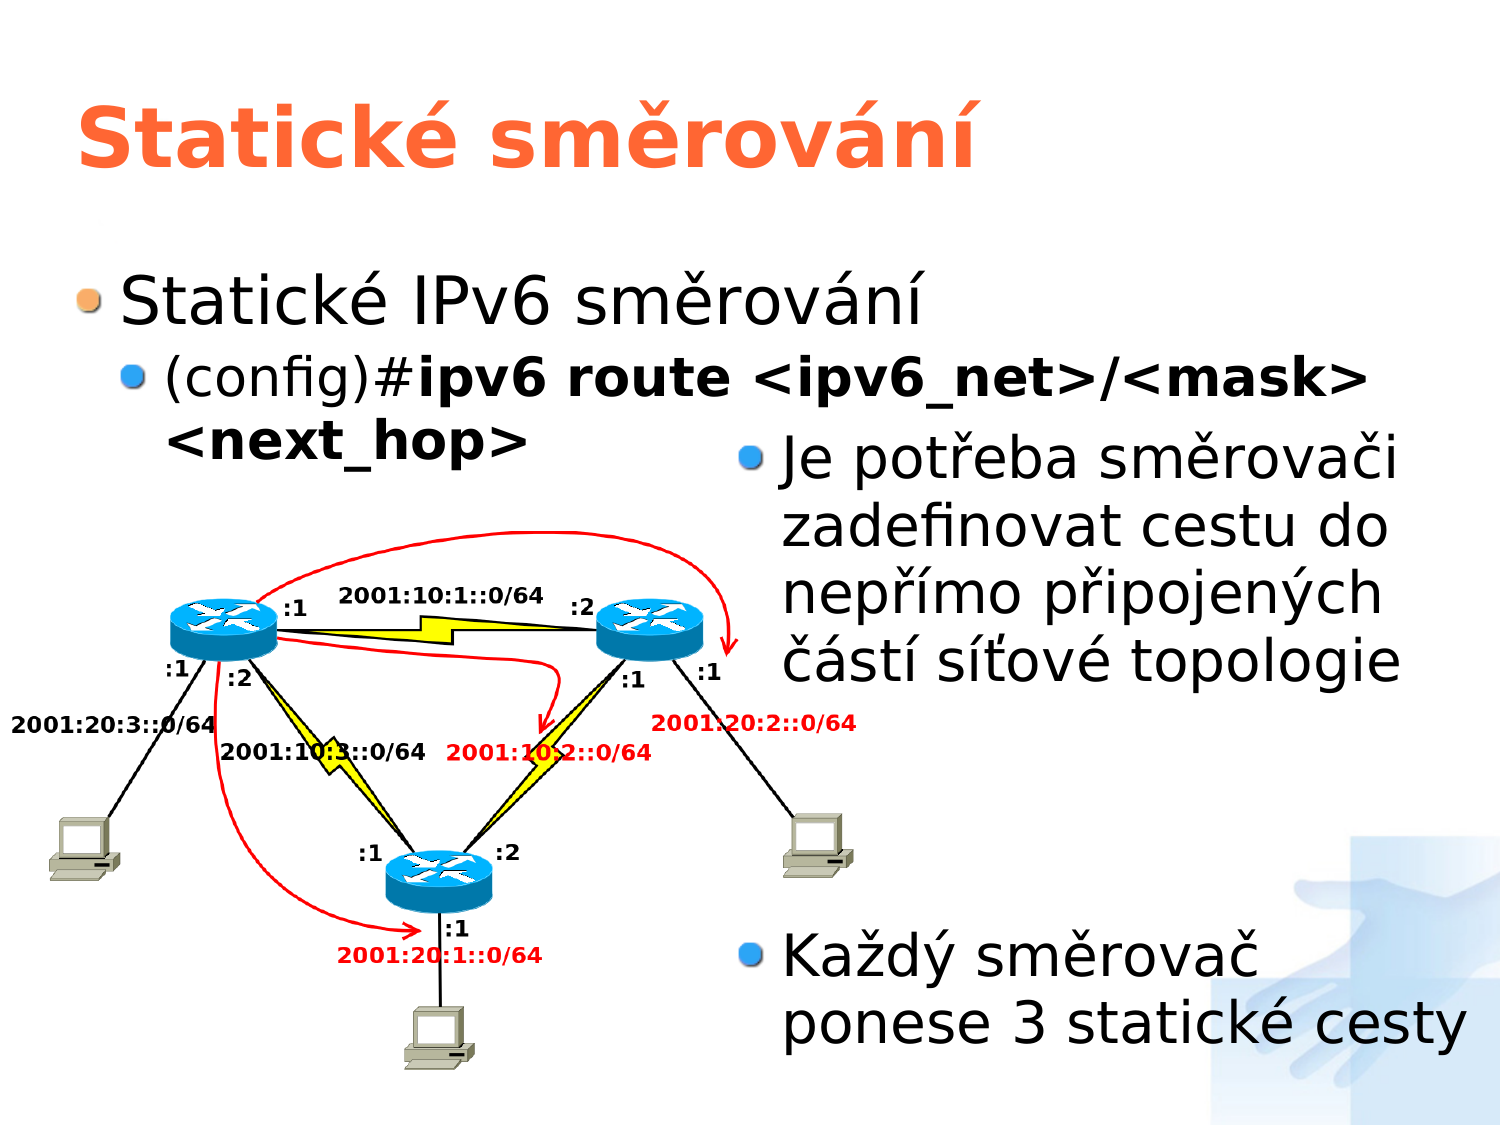

# Statické směrování
Statické IPv6 směrování
(config)#ipv6 route <ipv6_net>/<mask> <next_hop>
Je potřeba směrovači zadefinovat cestu do nepřímo připojených částí síťové topologie
Každý směrovač ponese 3 statické cesty